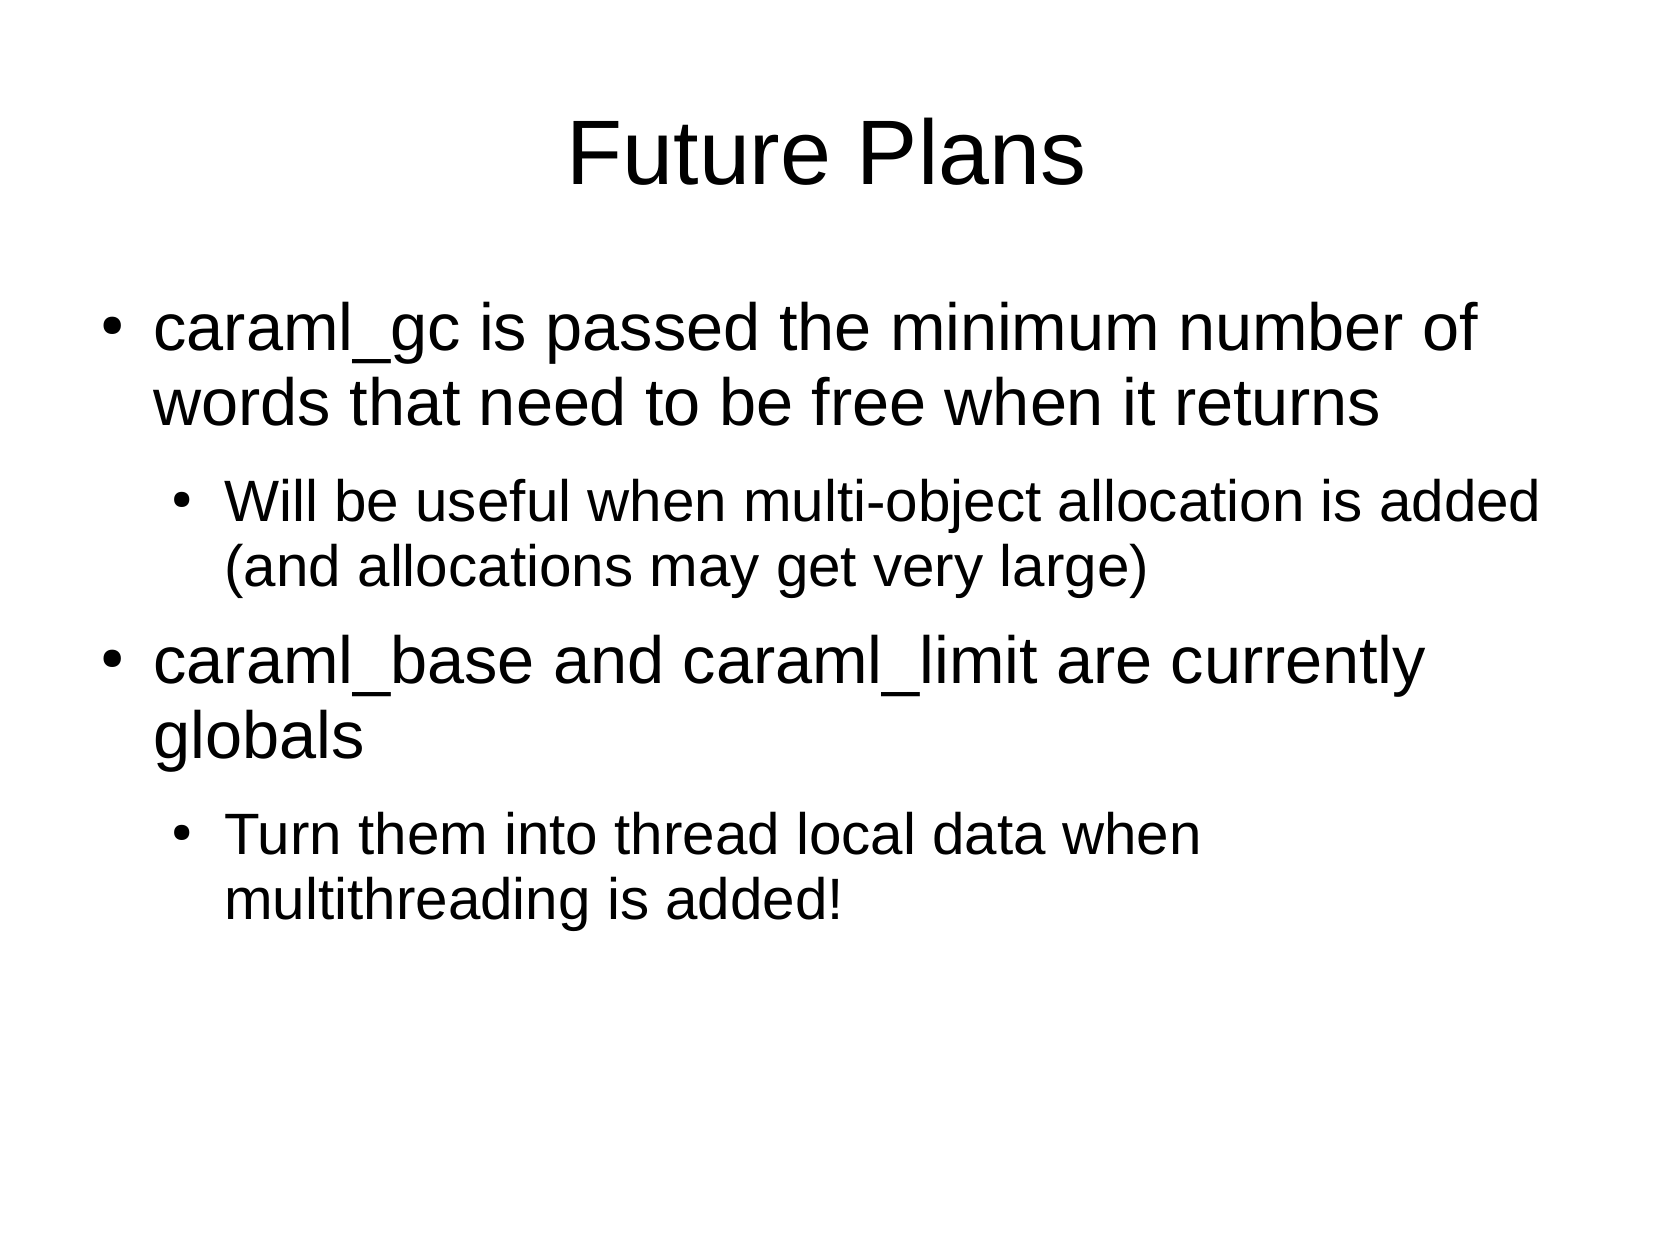

# Future Plans
caraml_gc is passed the minimum number of words that need to be free when it returns
Will be useful when multi-object allocation is added (and allocations may get very large)
caraml_base and caraml_limit are currently globals
Turn them into thread local data when multithreading is added!